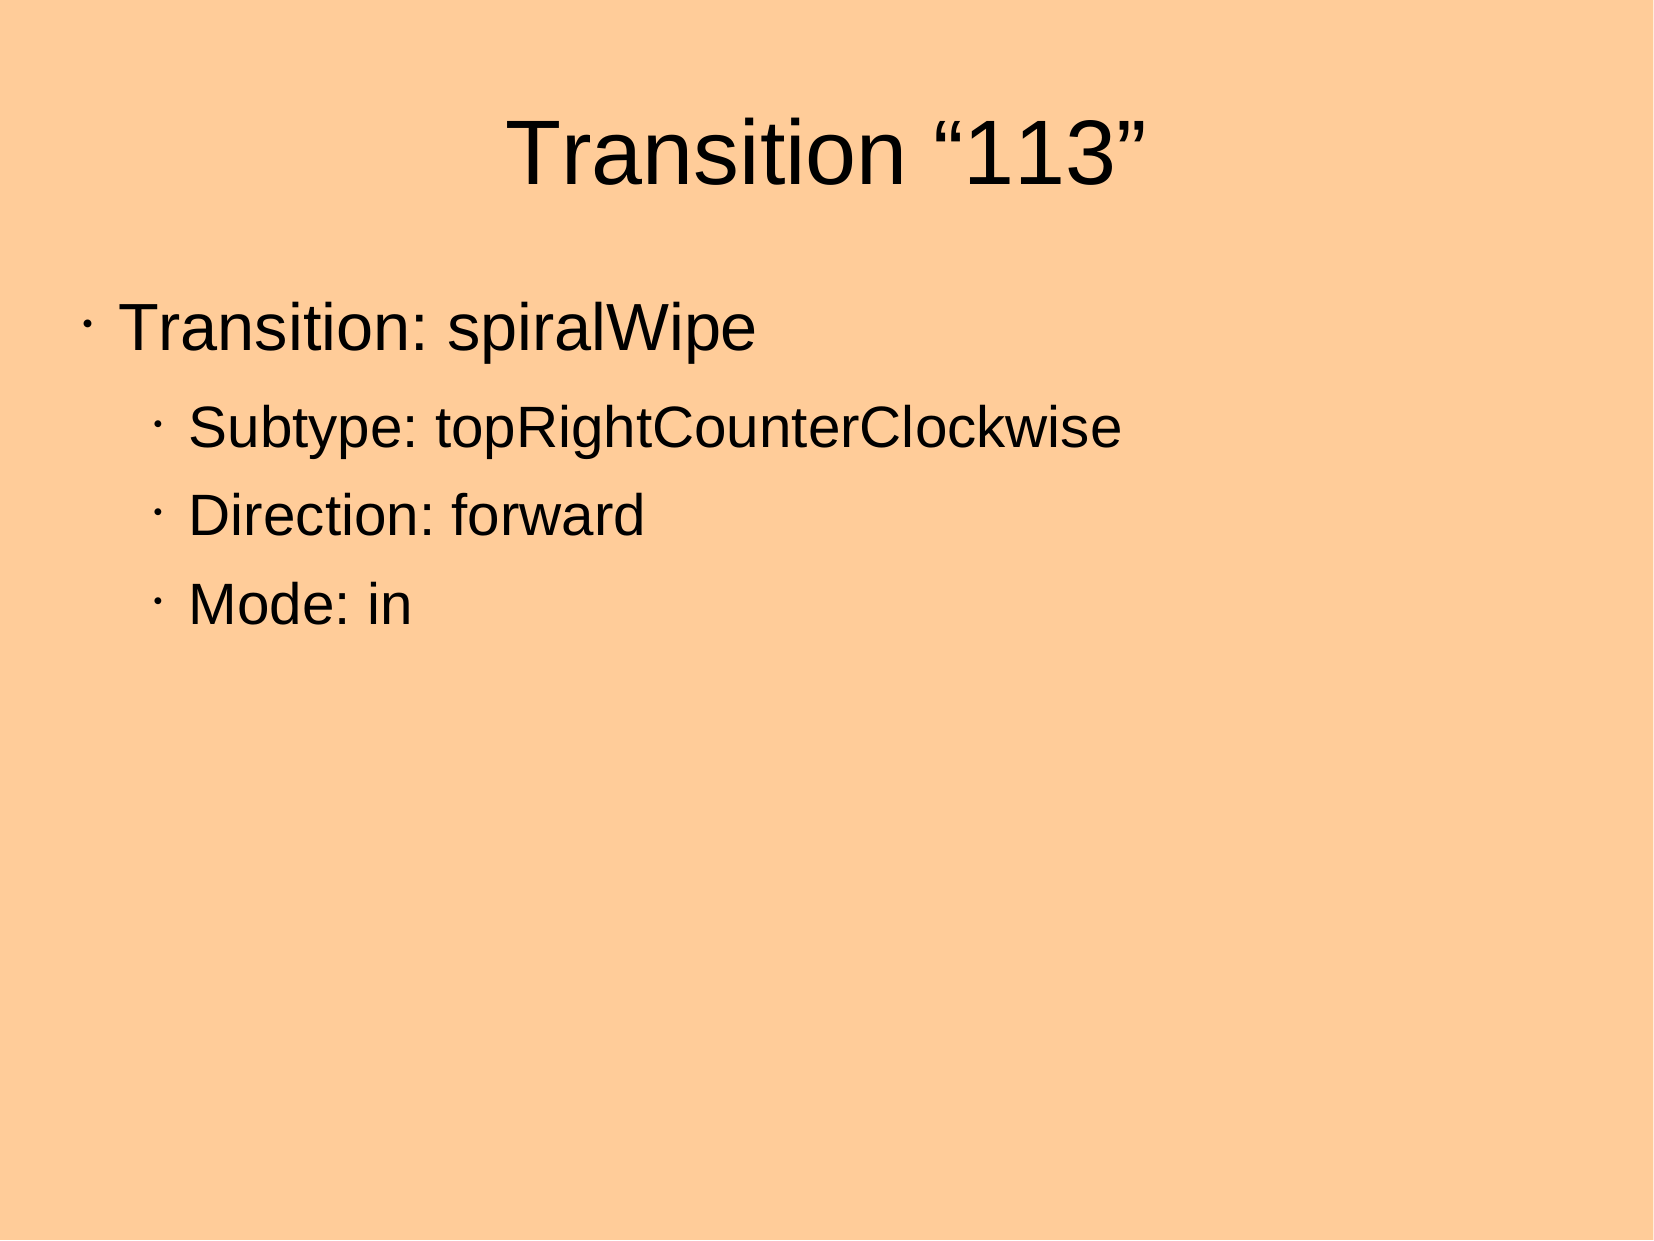

# Transition “113”
Transition: spiralWipe
Subtype: topRightCounterClockwise
Direction: forward
Mode: in